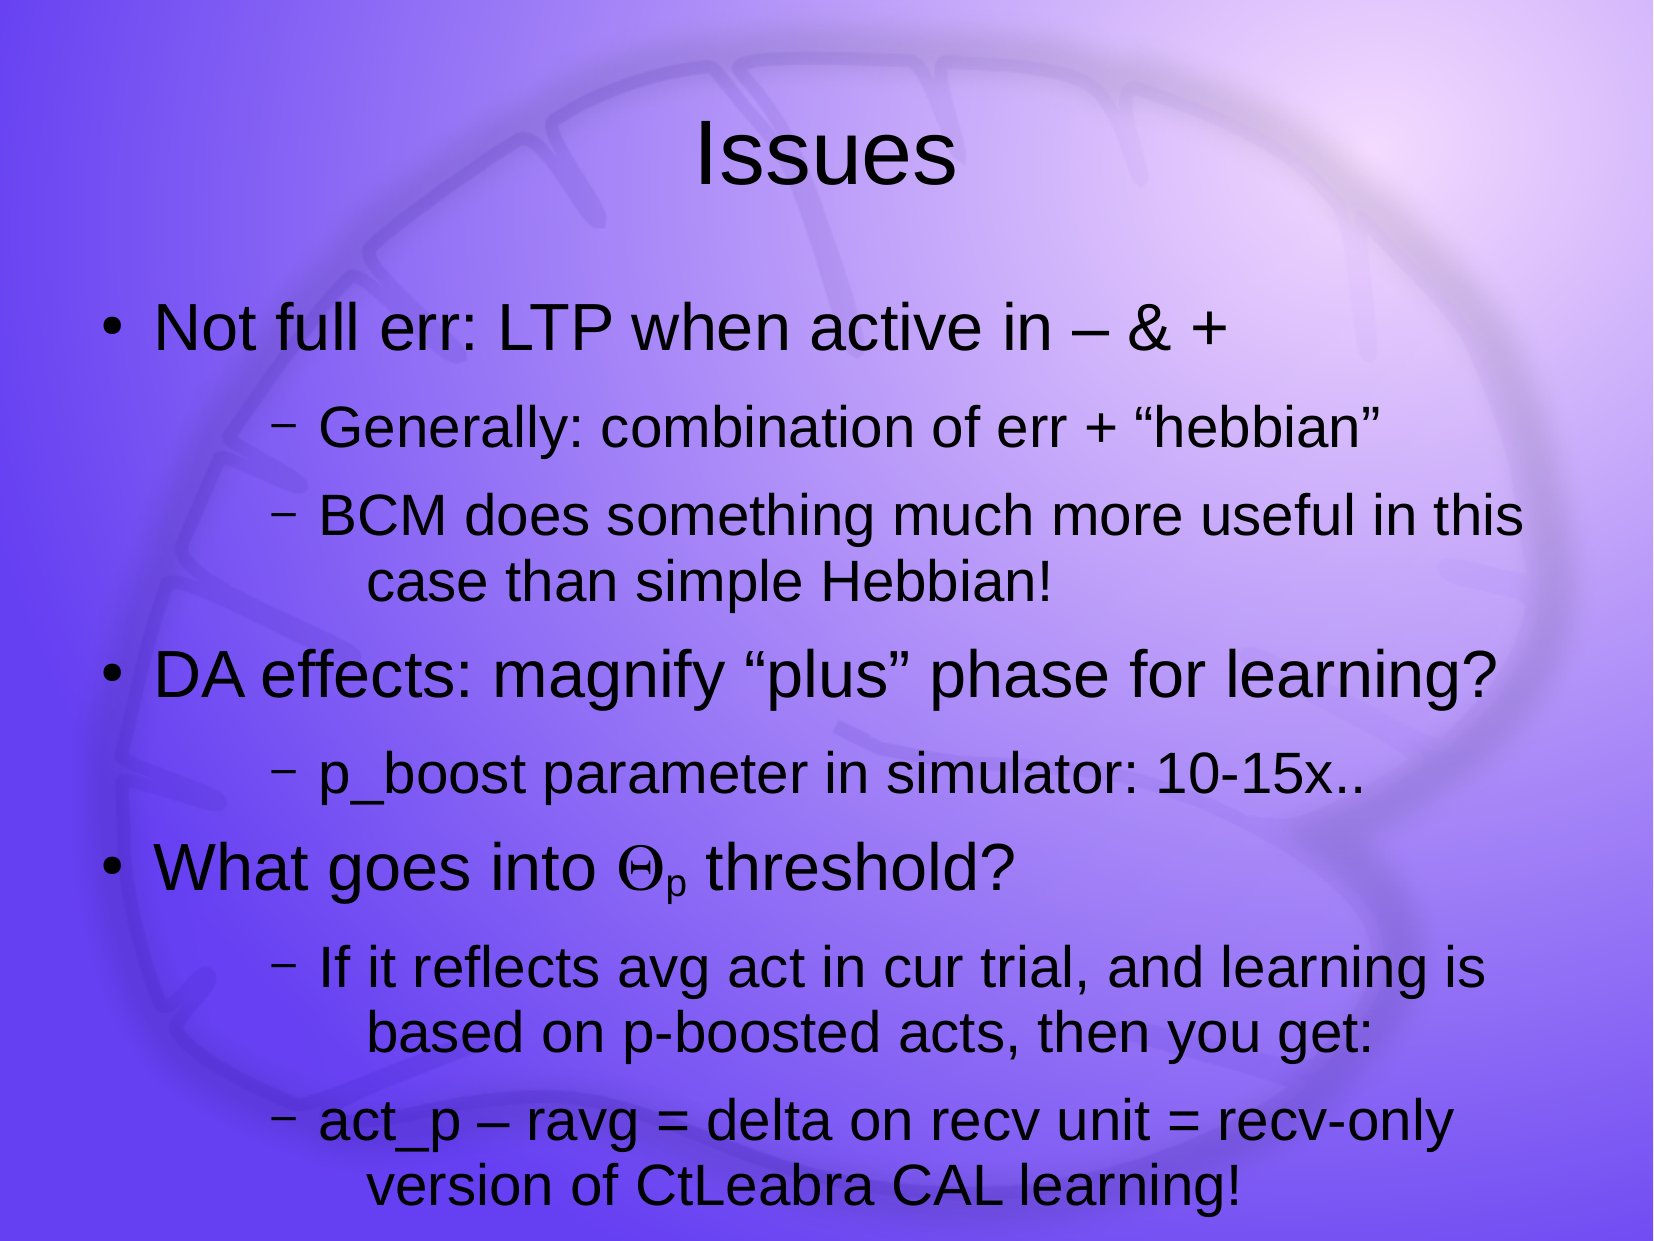

# Issues
Not full err: LTP when active in – & +
Generally: combination of err + “hebbian”
BCM does something much more useful in this case than simple Hebbian!
DA effects: magnify “plus” phase for learning?
p_boost parameter in simulator: 10-15x..
What goes into Θp threshold?
If it reflects avg act in cur trial, and learning is based on p-boosted acts, then you get:
act_p – ravg = delta on recv unit = recv-only version of CtLeabra CAL learning!